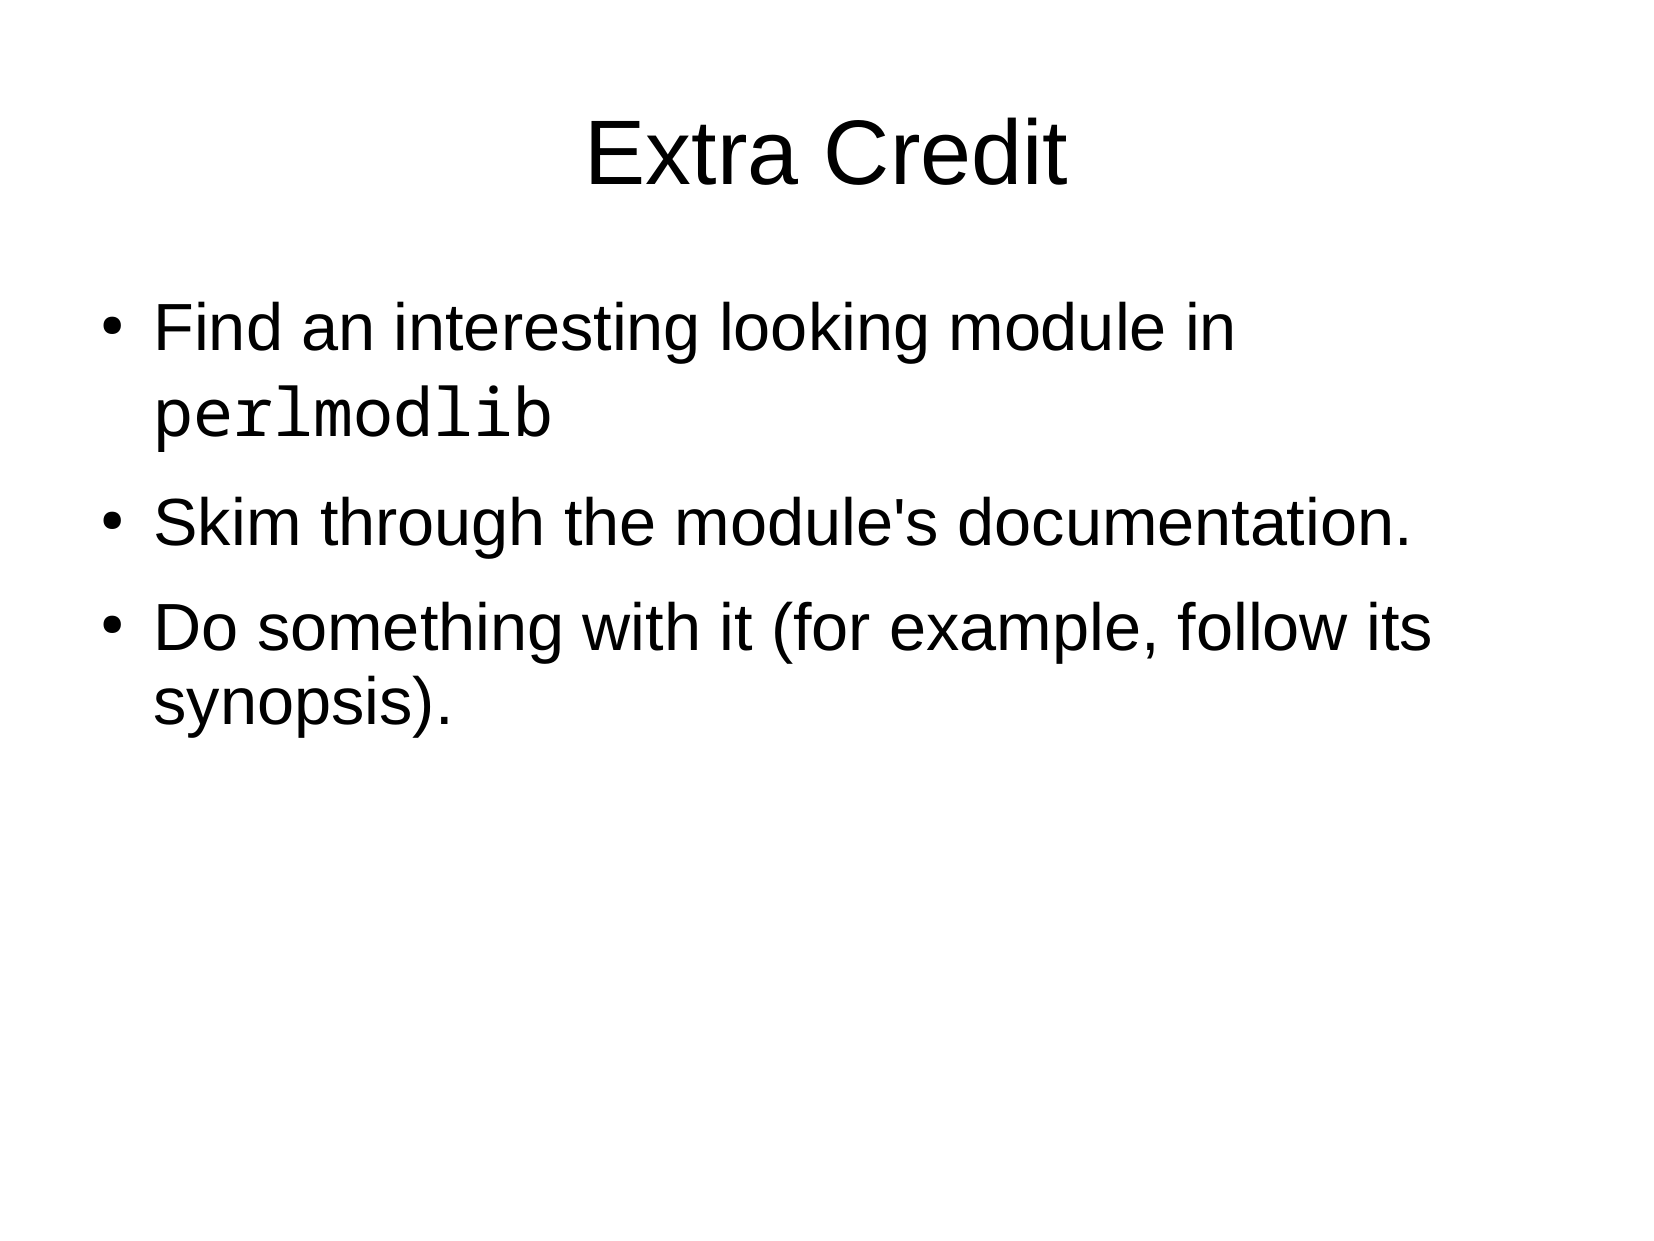

# Extra Credit
Find an interesting looking module in perlmodlib
Skim through the module's documentation.
Do something with it (for example, follow its synopsis).